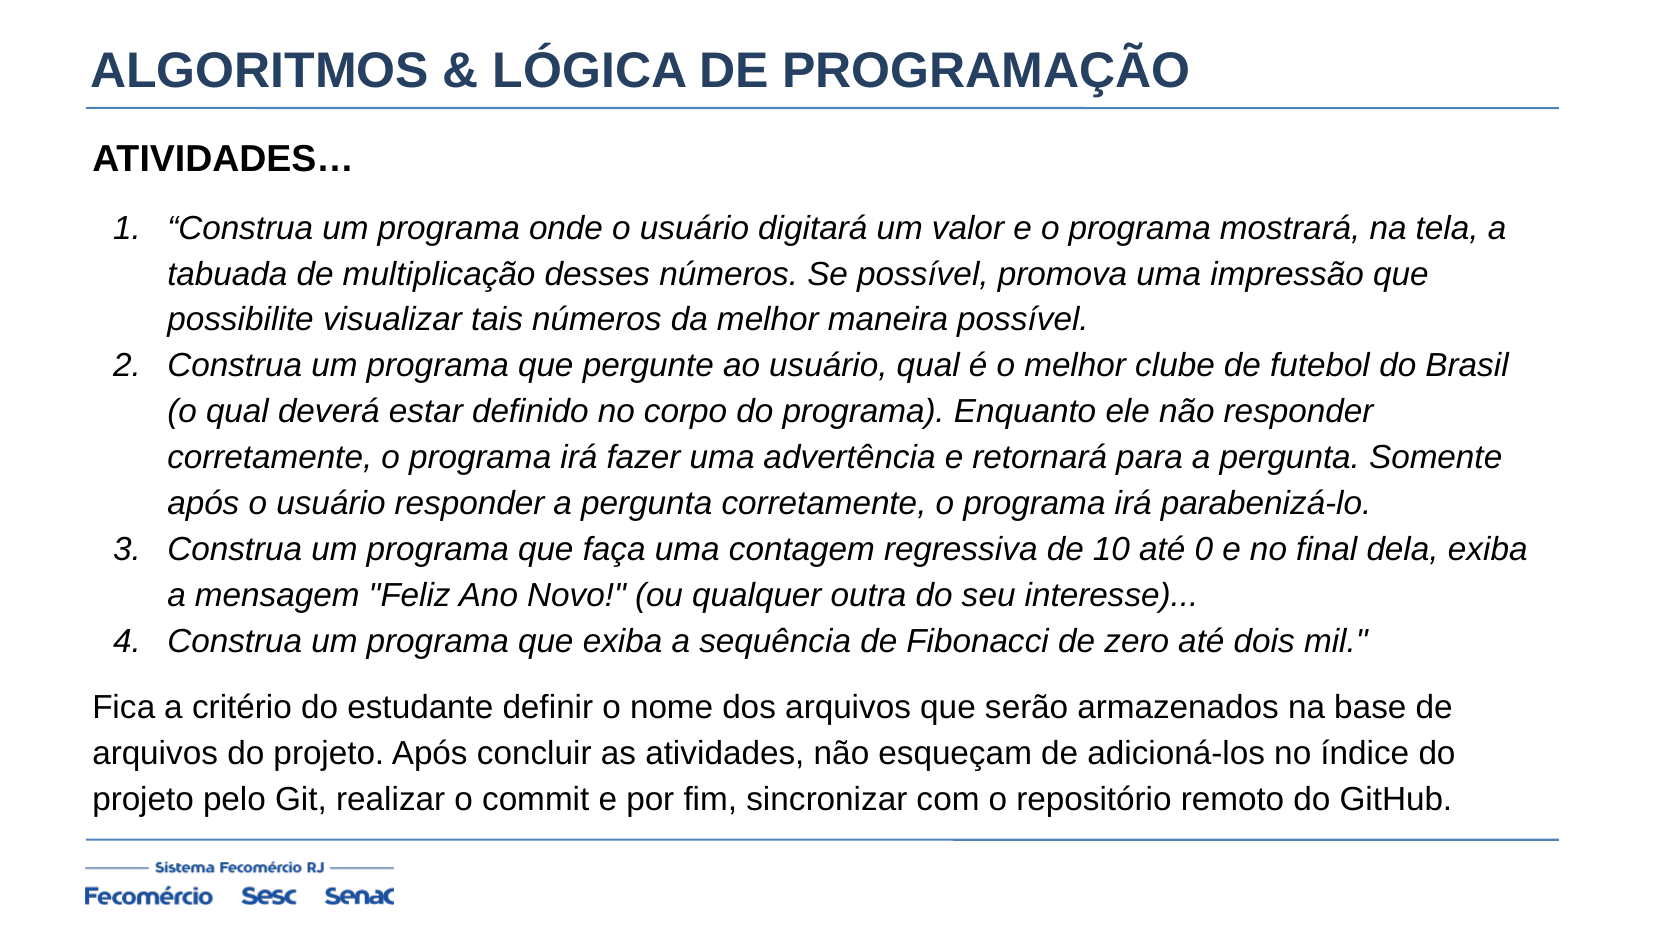

ALGORITMOS & LÓGICA DE PROGRAMAÇÃO
ATIVIDADES…
“Construa um programa onde o usuário digitará um valor e o programa mostrará, na tela, a tabuada de multiplicação desses números. Se possível, promova uma impressão que possibilite visualizar tais números da melhor maneira possível.
Construa um programa que pergunte ao usuário, qual é o melhor clube de futebol do Brasil (o qual deverá estar definido no corpo do programa). Enquanto ele não responder corretamente, o programa irá fazer uma advertência e retornará para a pergunta. Somente após o usuário responder a pergunta corretamente, o programa irá parabenizá-lo.
Construa um programa que faça uma contagem regressiva de 10 até 0 e no final dela, exiba a mensagem "Feliz Ano Novo!" (ou qualquer outra do seu interesse)...
Construa um programa que exiba a sequência de Fibonacci de zero até dois mil."
Fica a critério do estudante definir o nome dos arquivos que serão armazenados na base de arquivos do projeto. Após concluir as atividades, não esqueçam de adicioná-los no índice do projeto pelo Git, realizar o commit e por fim, sincronizar com o repositório remoto do GitHub.